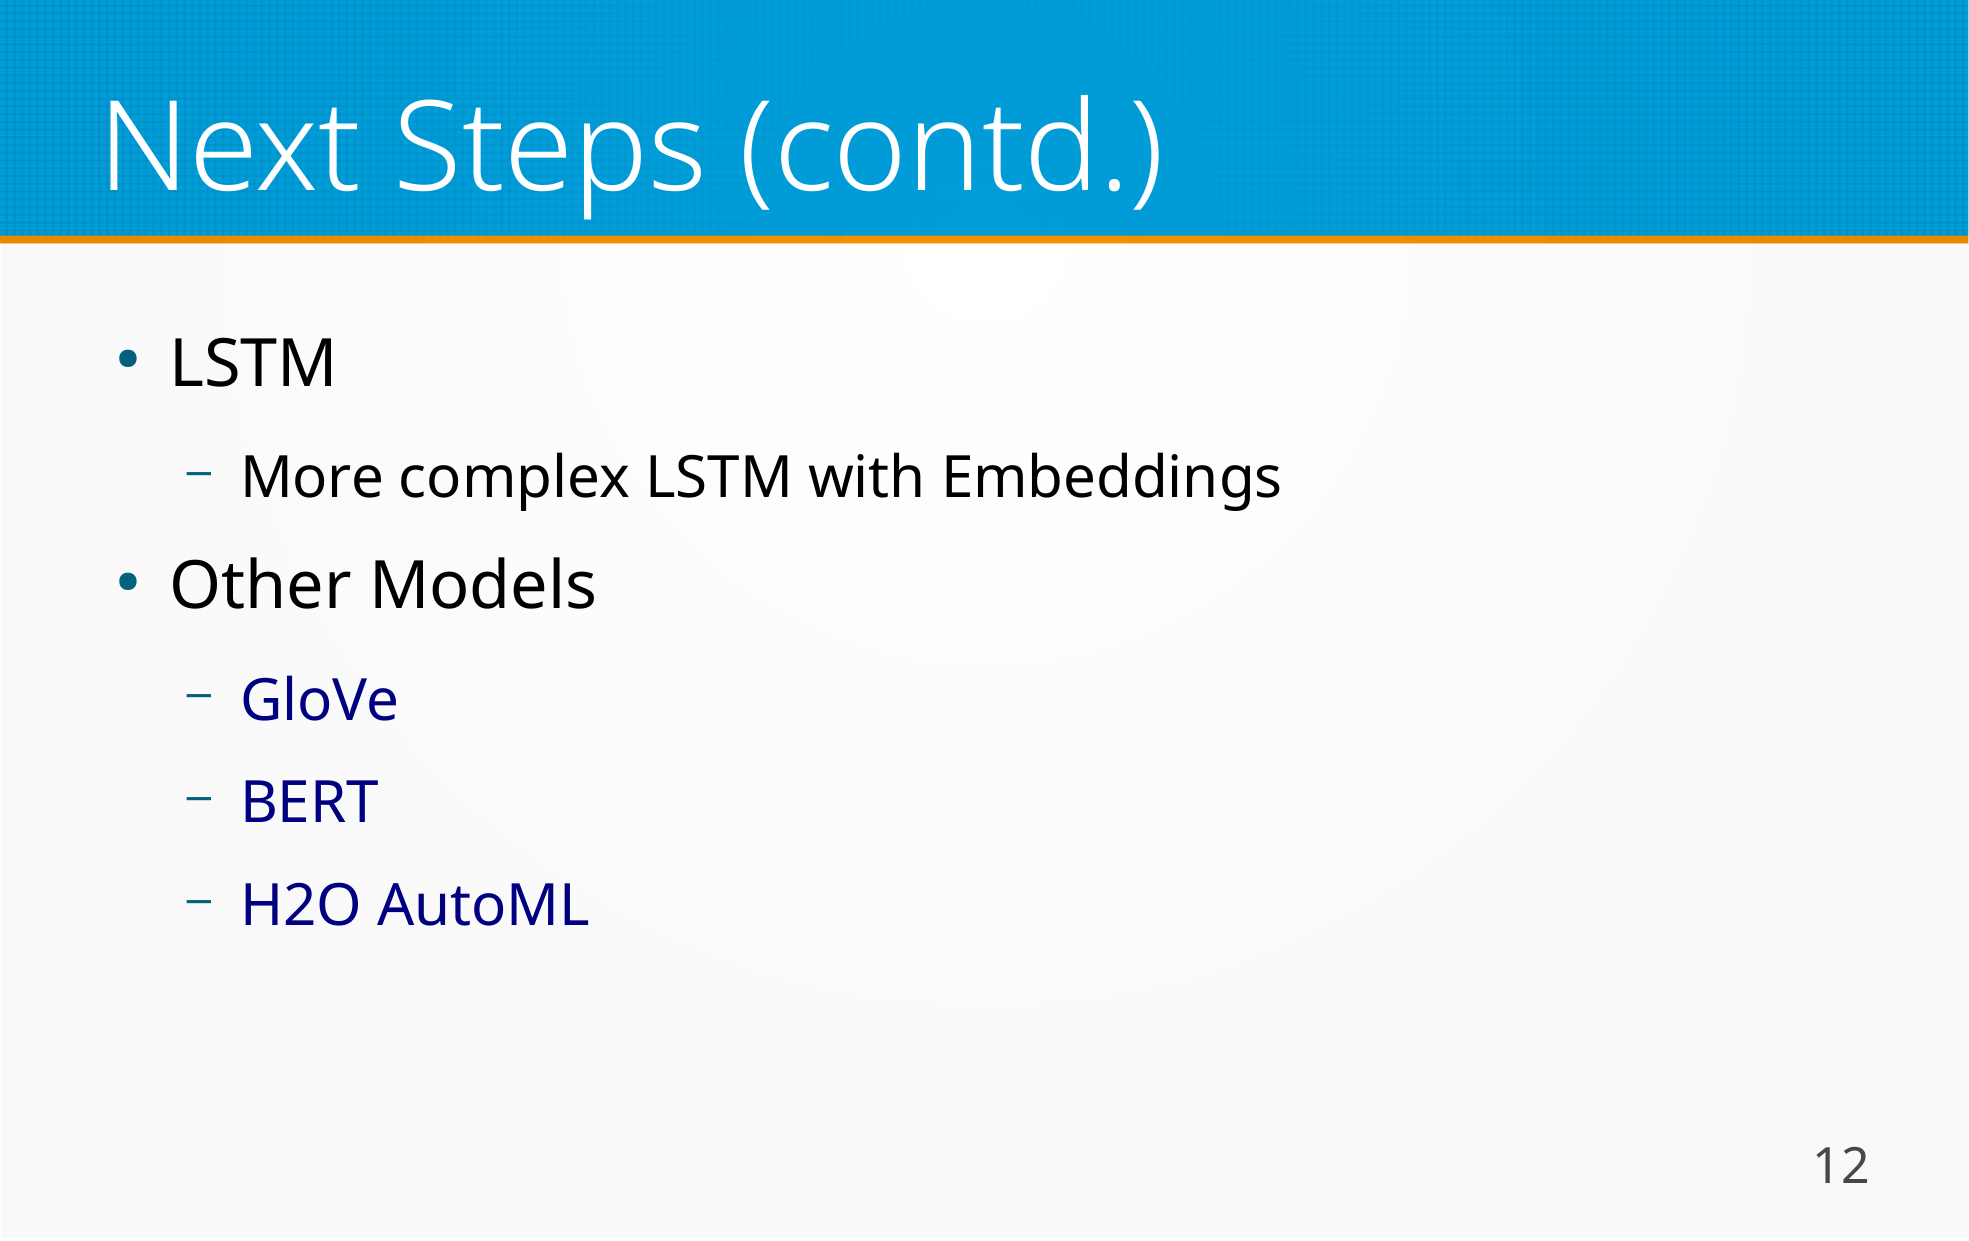

# Next Steps (contd.)
LSTM
More complex LSTM with Embeddings
Other Models
GloVe
BERT
H2O AutoML
12